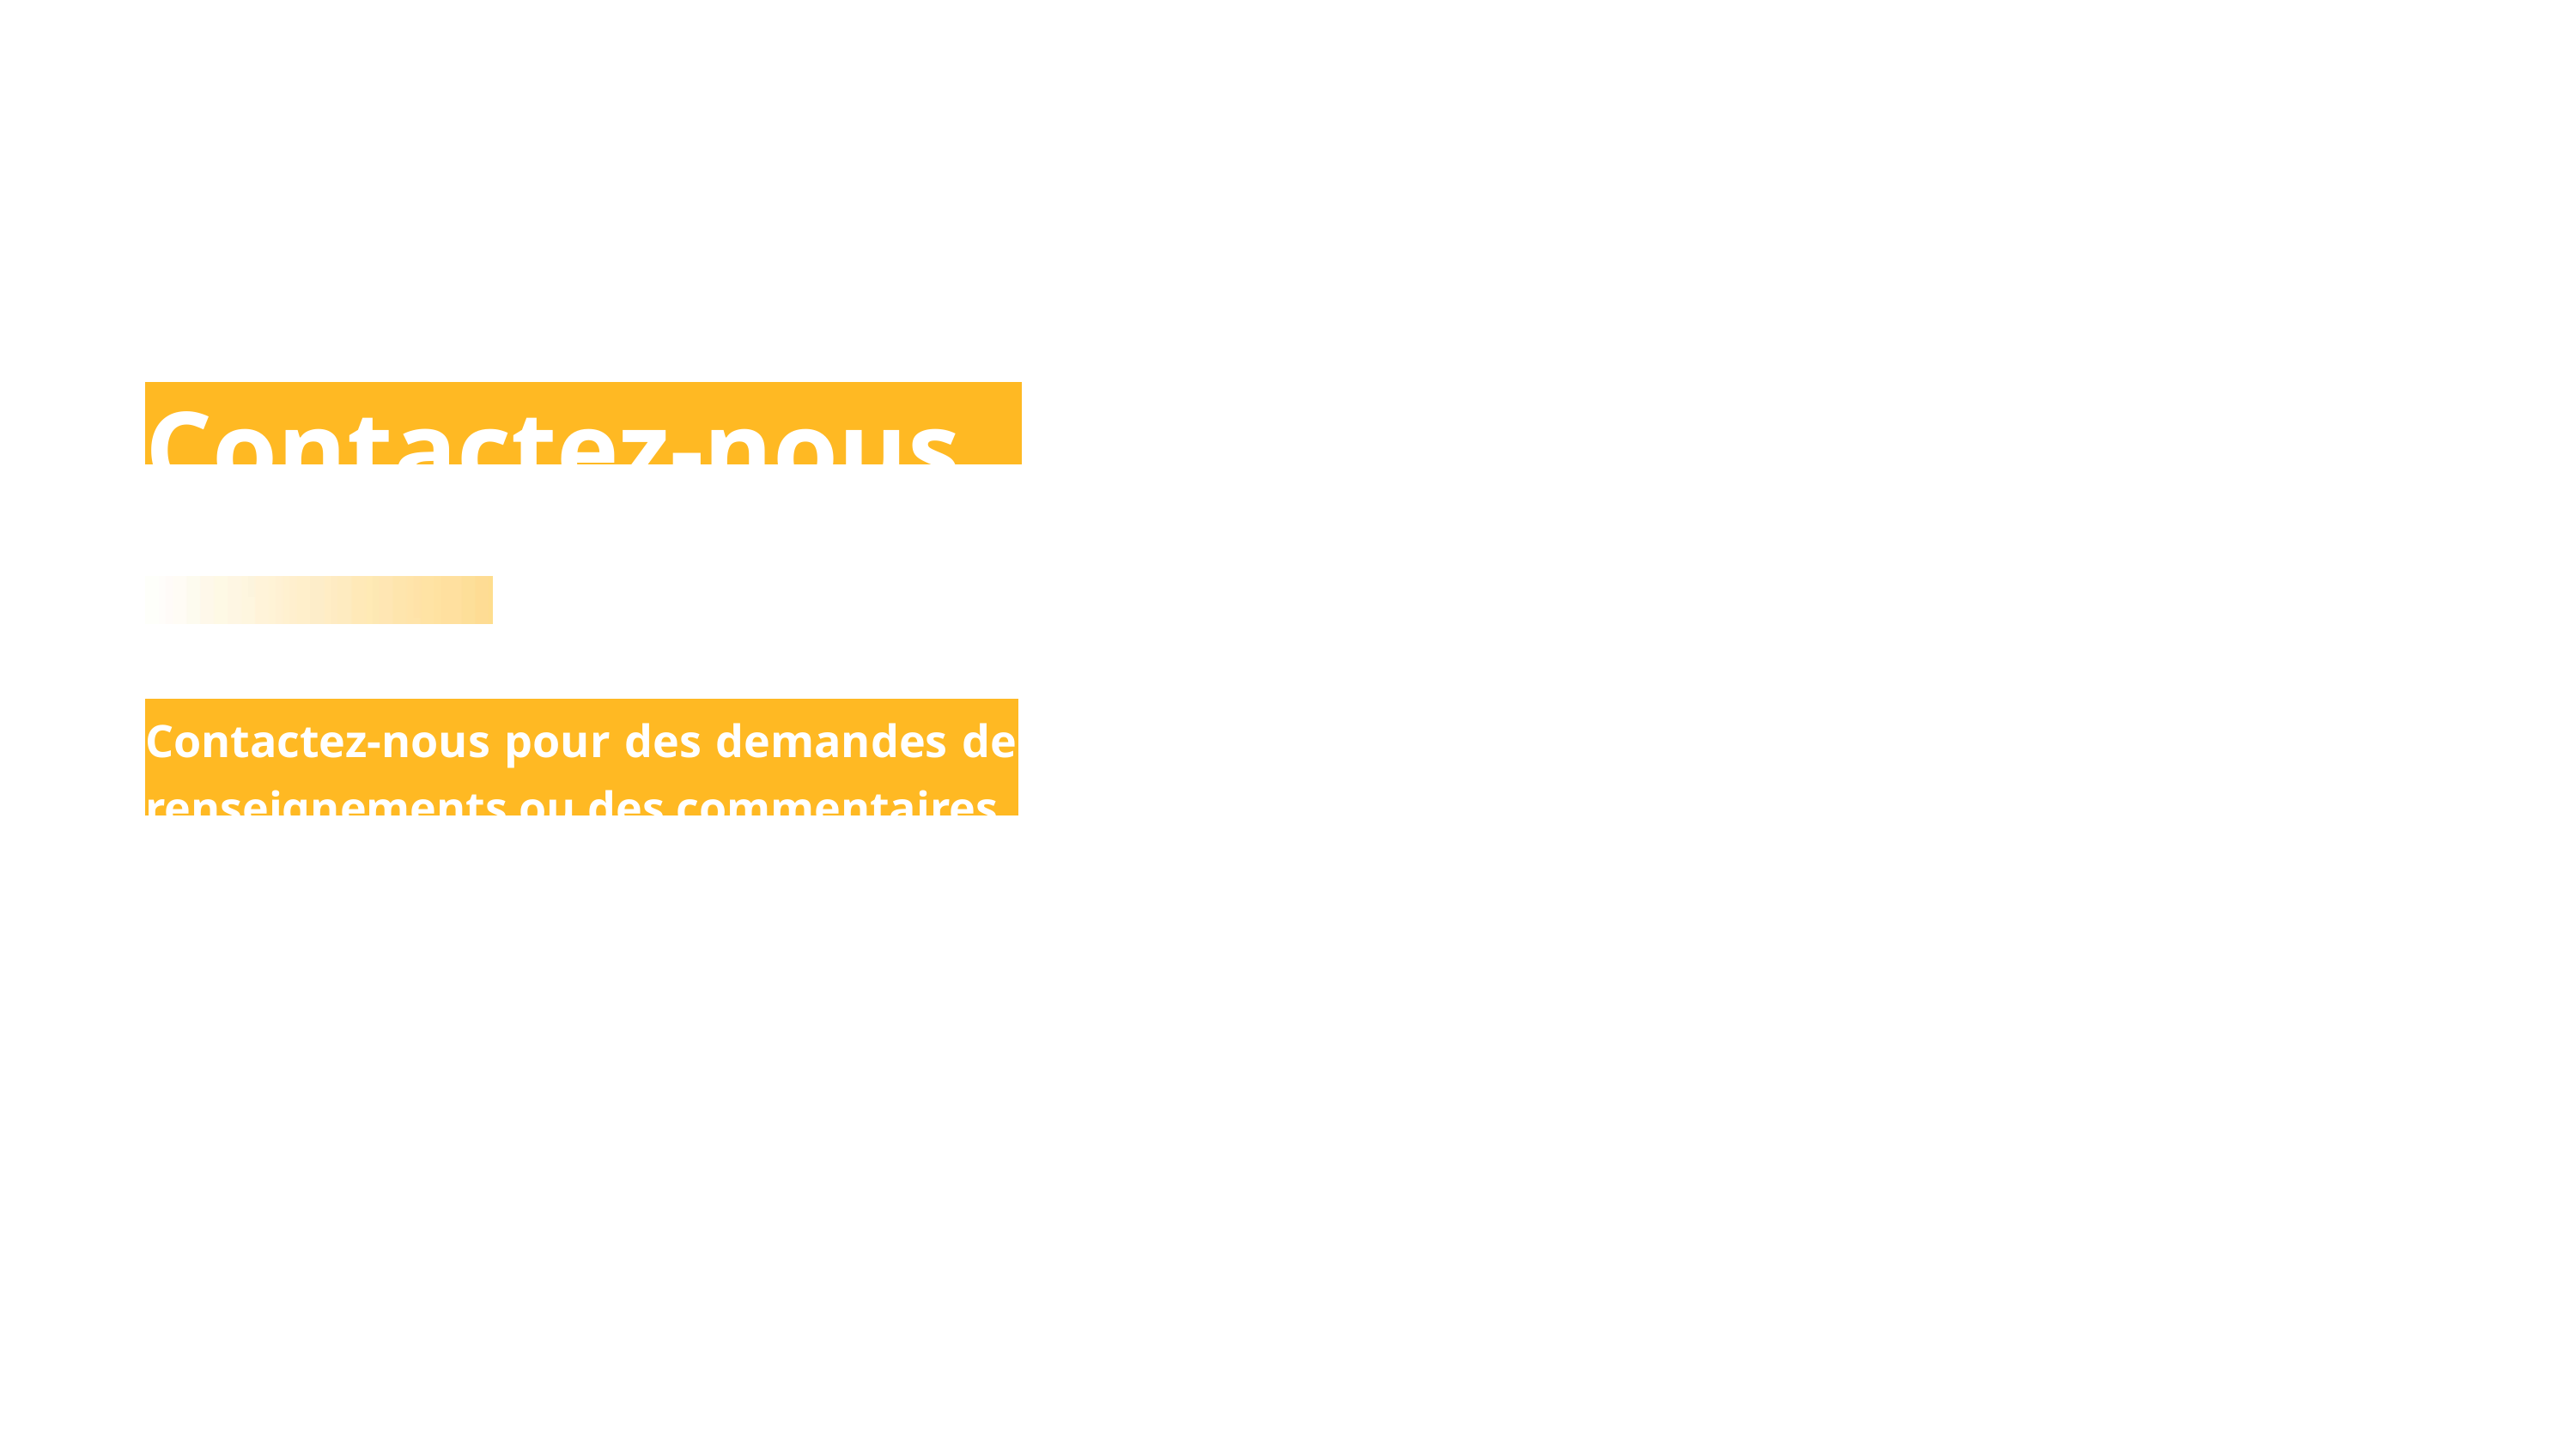

Contactez-nous
Contactez-nous pour des demandes de renseignements ou des commentaires.